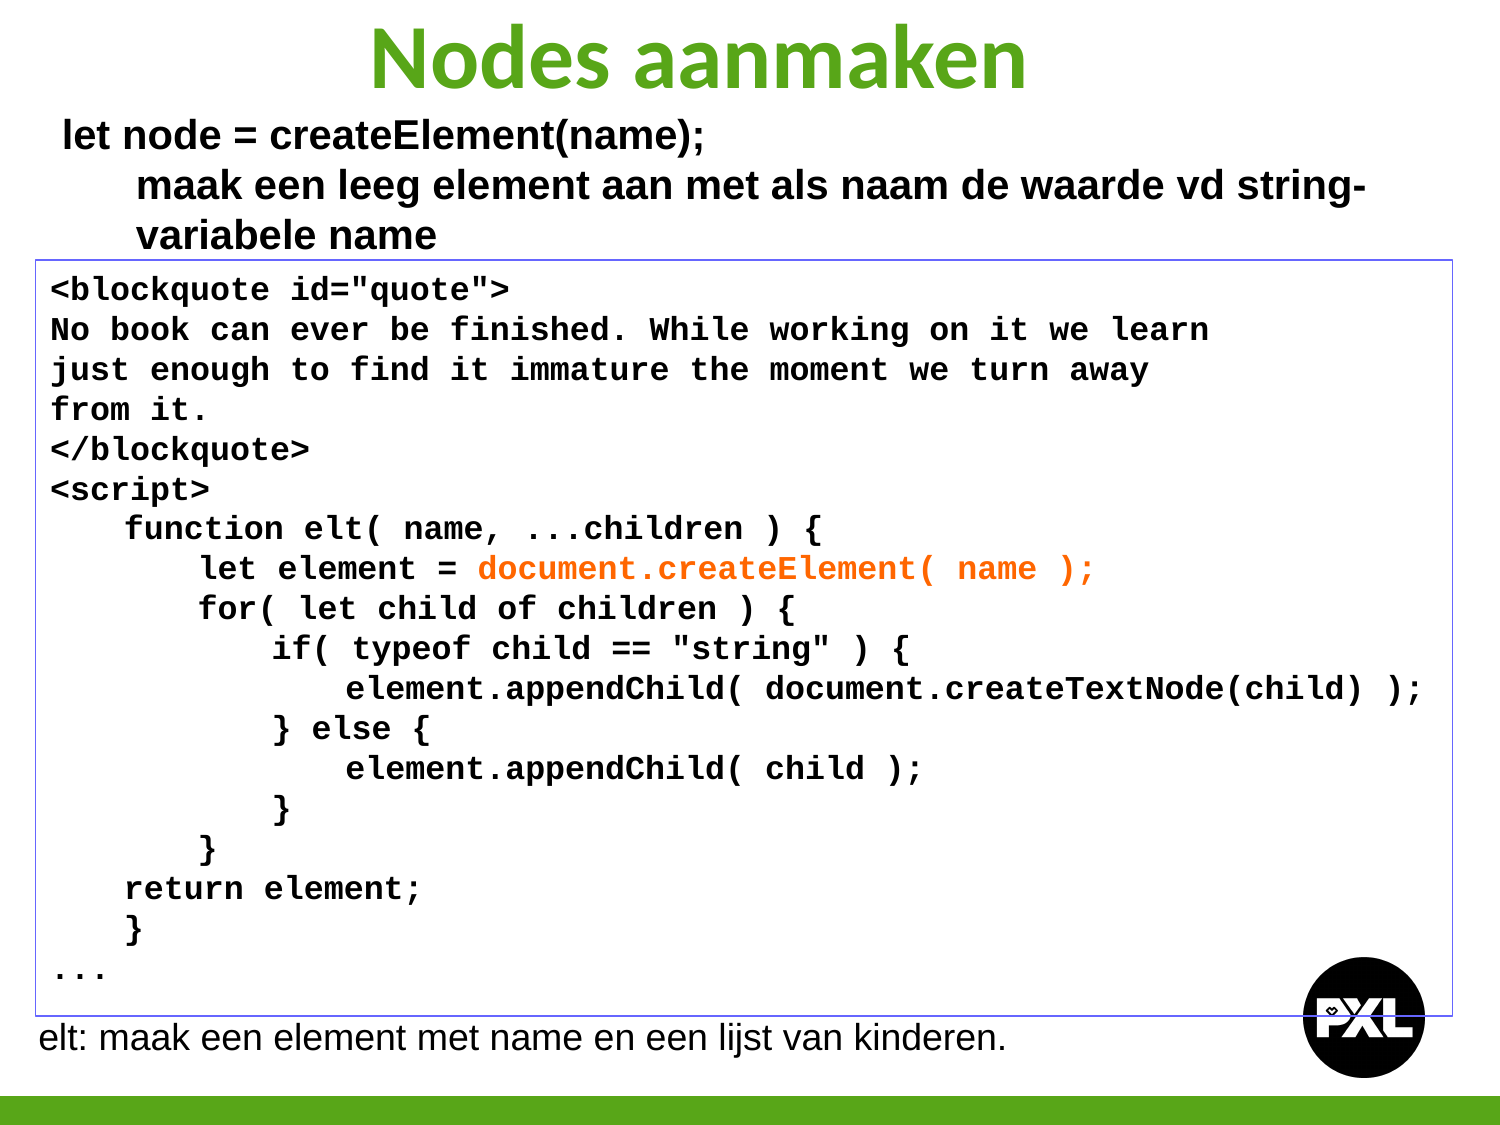

Nodes aanmaken
let node = createElement(name);
	maak een leeg element aan met als naam de waarde vd string-
	variabele name
<blockquote id="quote">
No book can ever be finished. While working on it we learn
just enough to find it immature the moment we turn away
from it.
</blockquote>
<script>
	function elt( name, ...children ) {
		let element = document.createElement( name );
		for( let child of children ) {
			if( typeof child == "string" ) {
				element.appendChild( document.createTextNode(child) );
			} else {
				element.appendChild( child );
			}
		}
	return element;
	}
...
elt: maak een element met name en een lijst van kinderen.